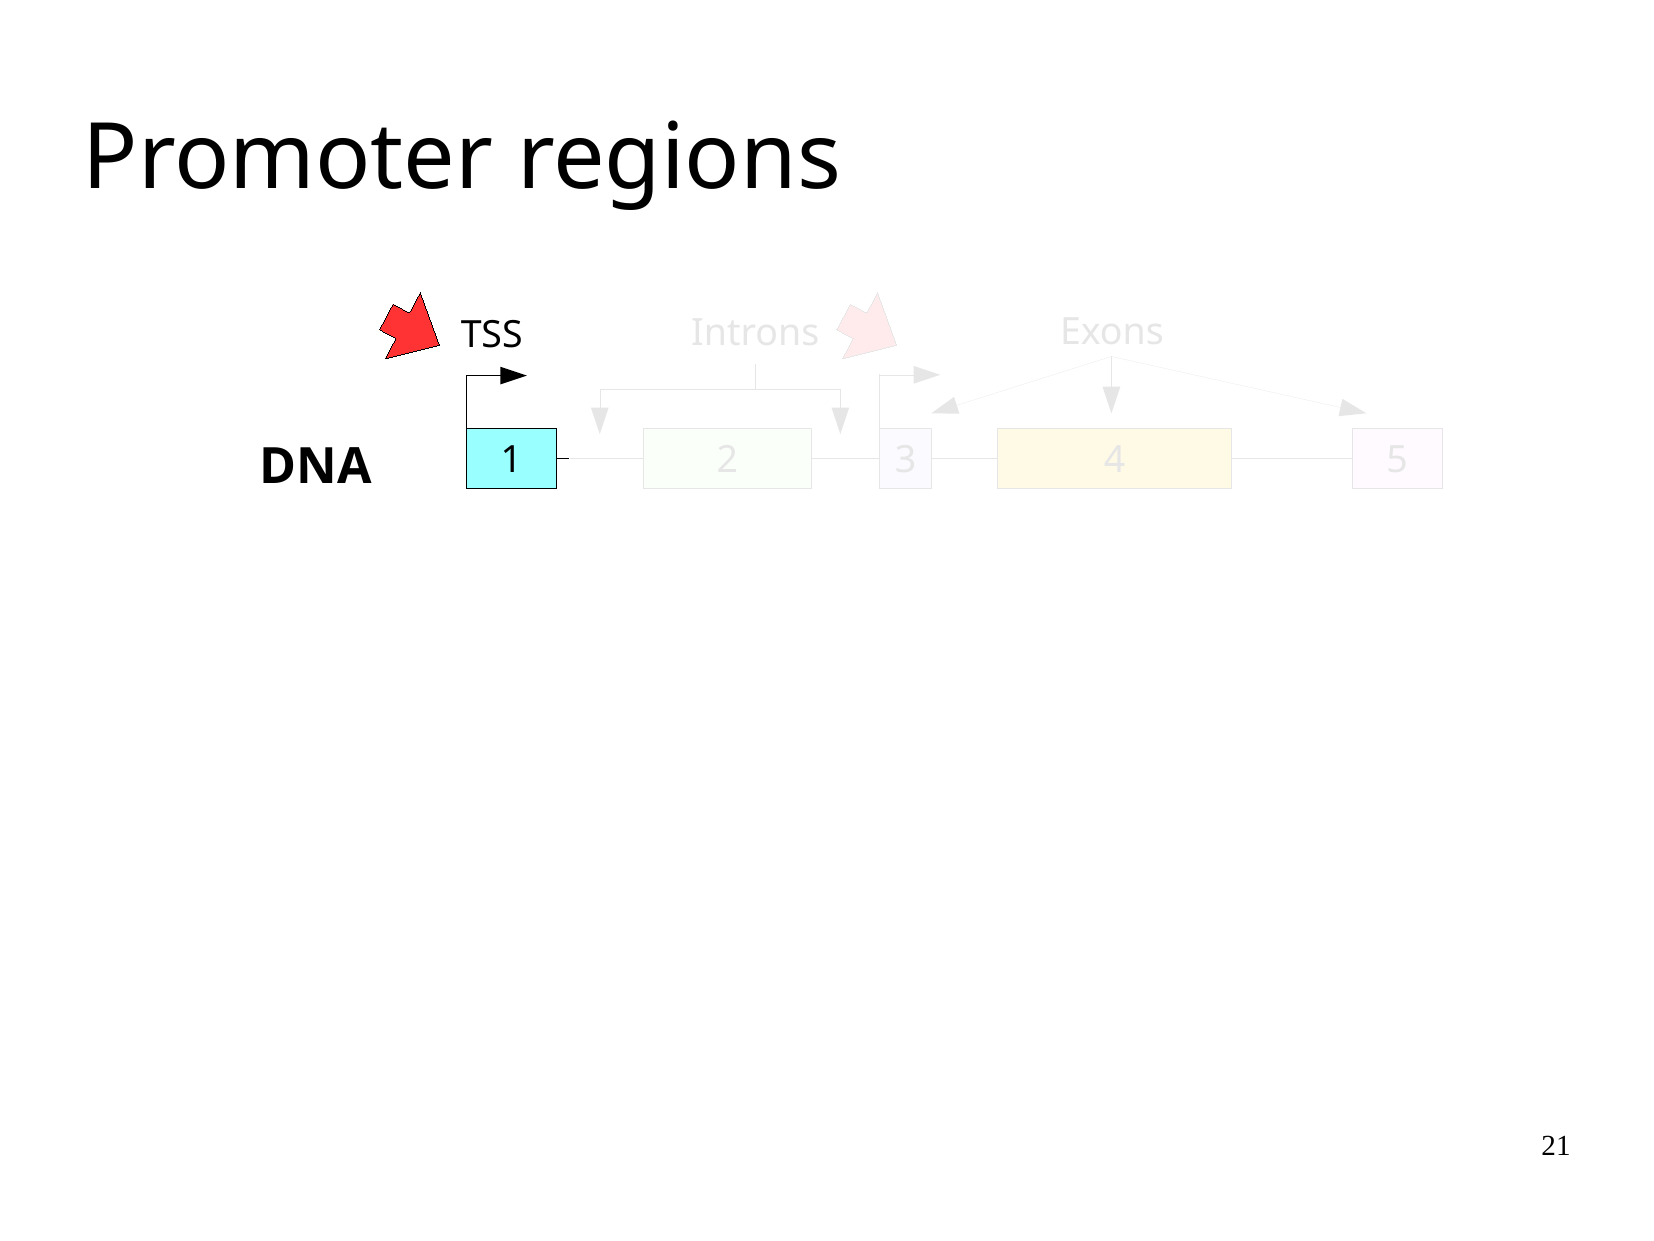

# Promoter regions
Exons
Introns
TSS
DNA
1
2
3
4
5
21